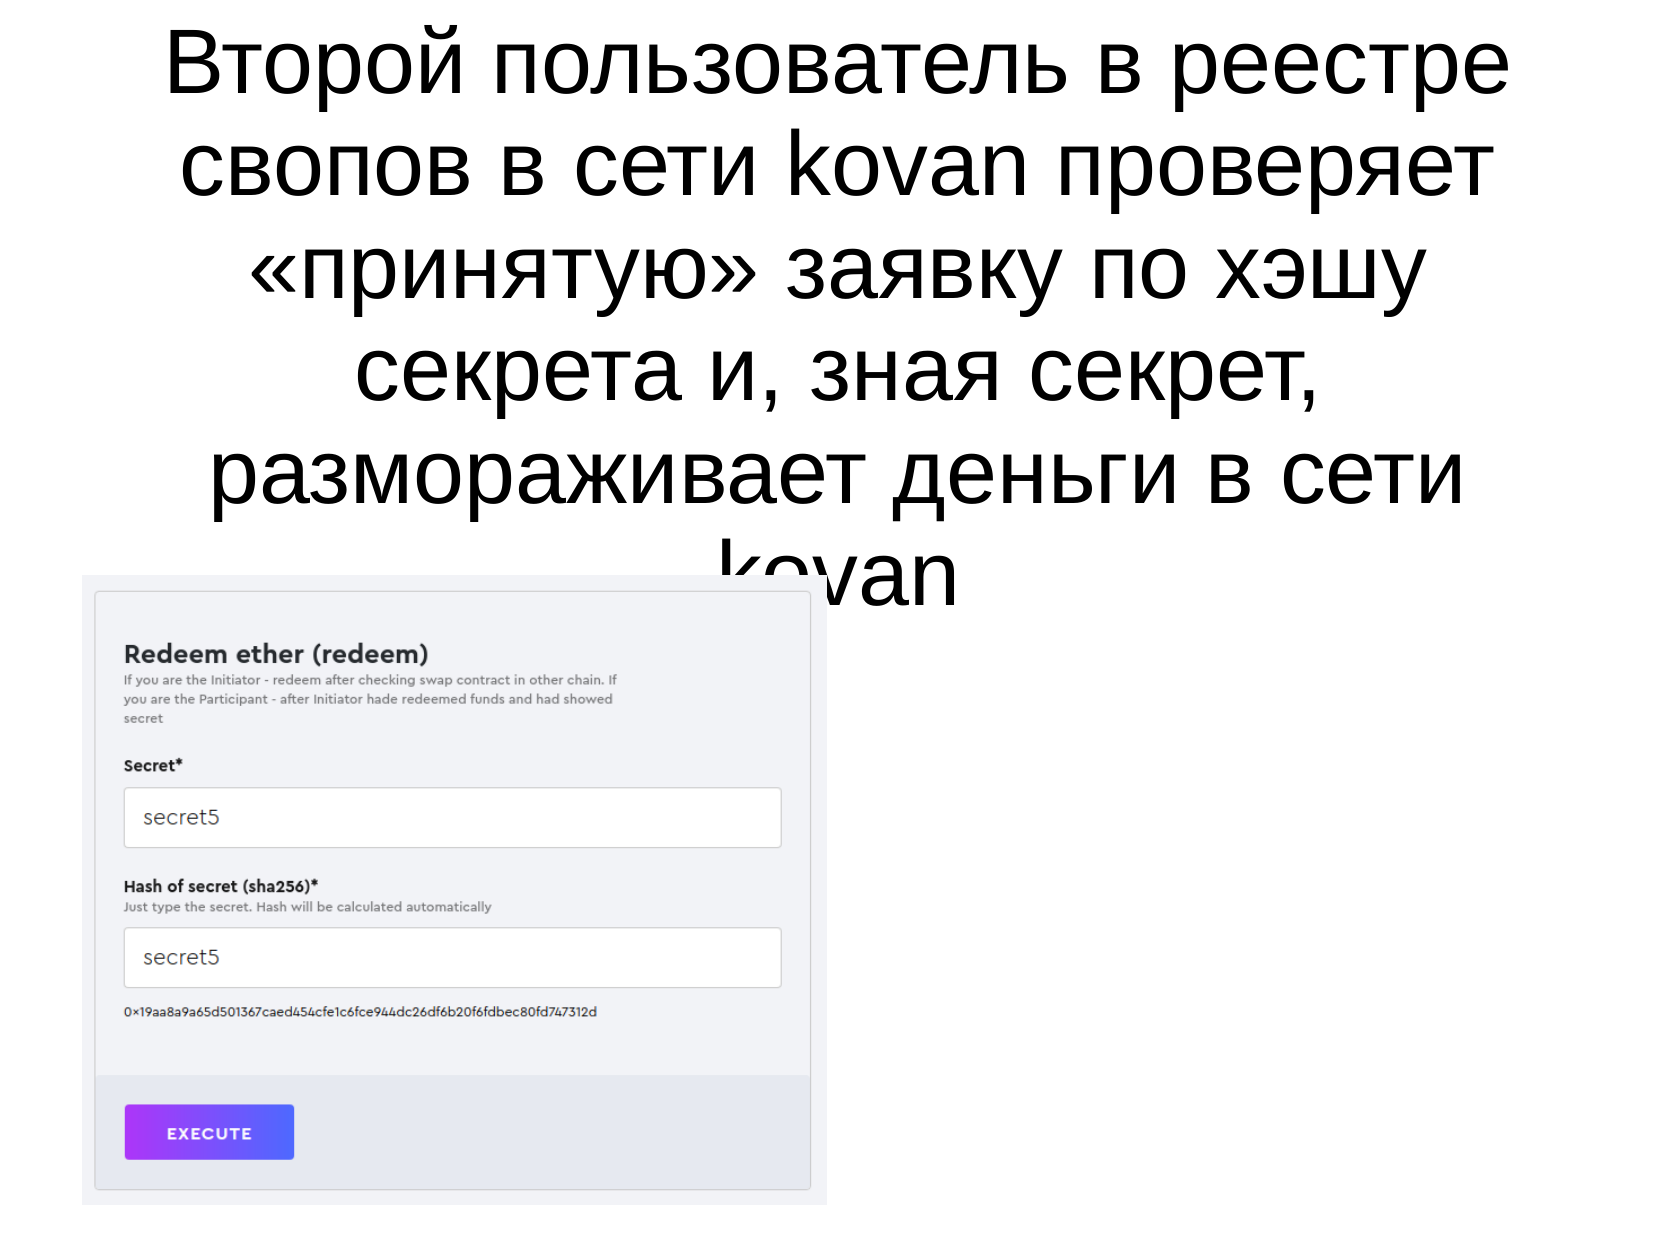

# Второй пользователь в реестре свопов в сети kovan проверяет «принятую» заявку по хэшу секрета и, зная секрет, размораживает деньги в сети kovan